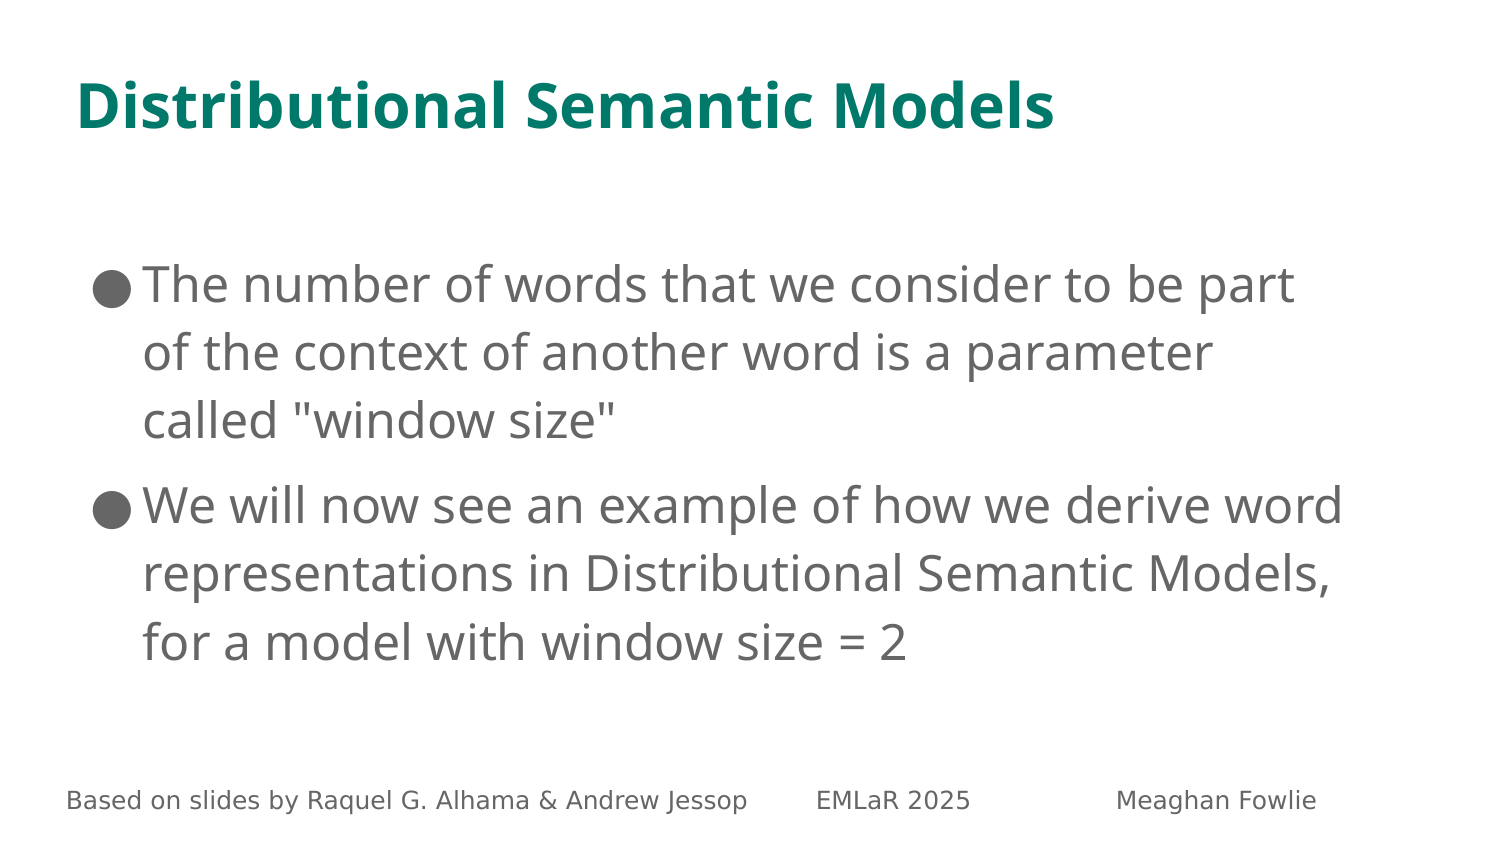

# Distributional Semantic Models
The number of words that we consider to be part of the context of another word is a parameter called "window size"
We will now see an example of how we derive word representations in Distributional Semantic Models, for a model with window size = 2